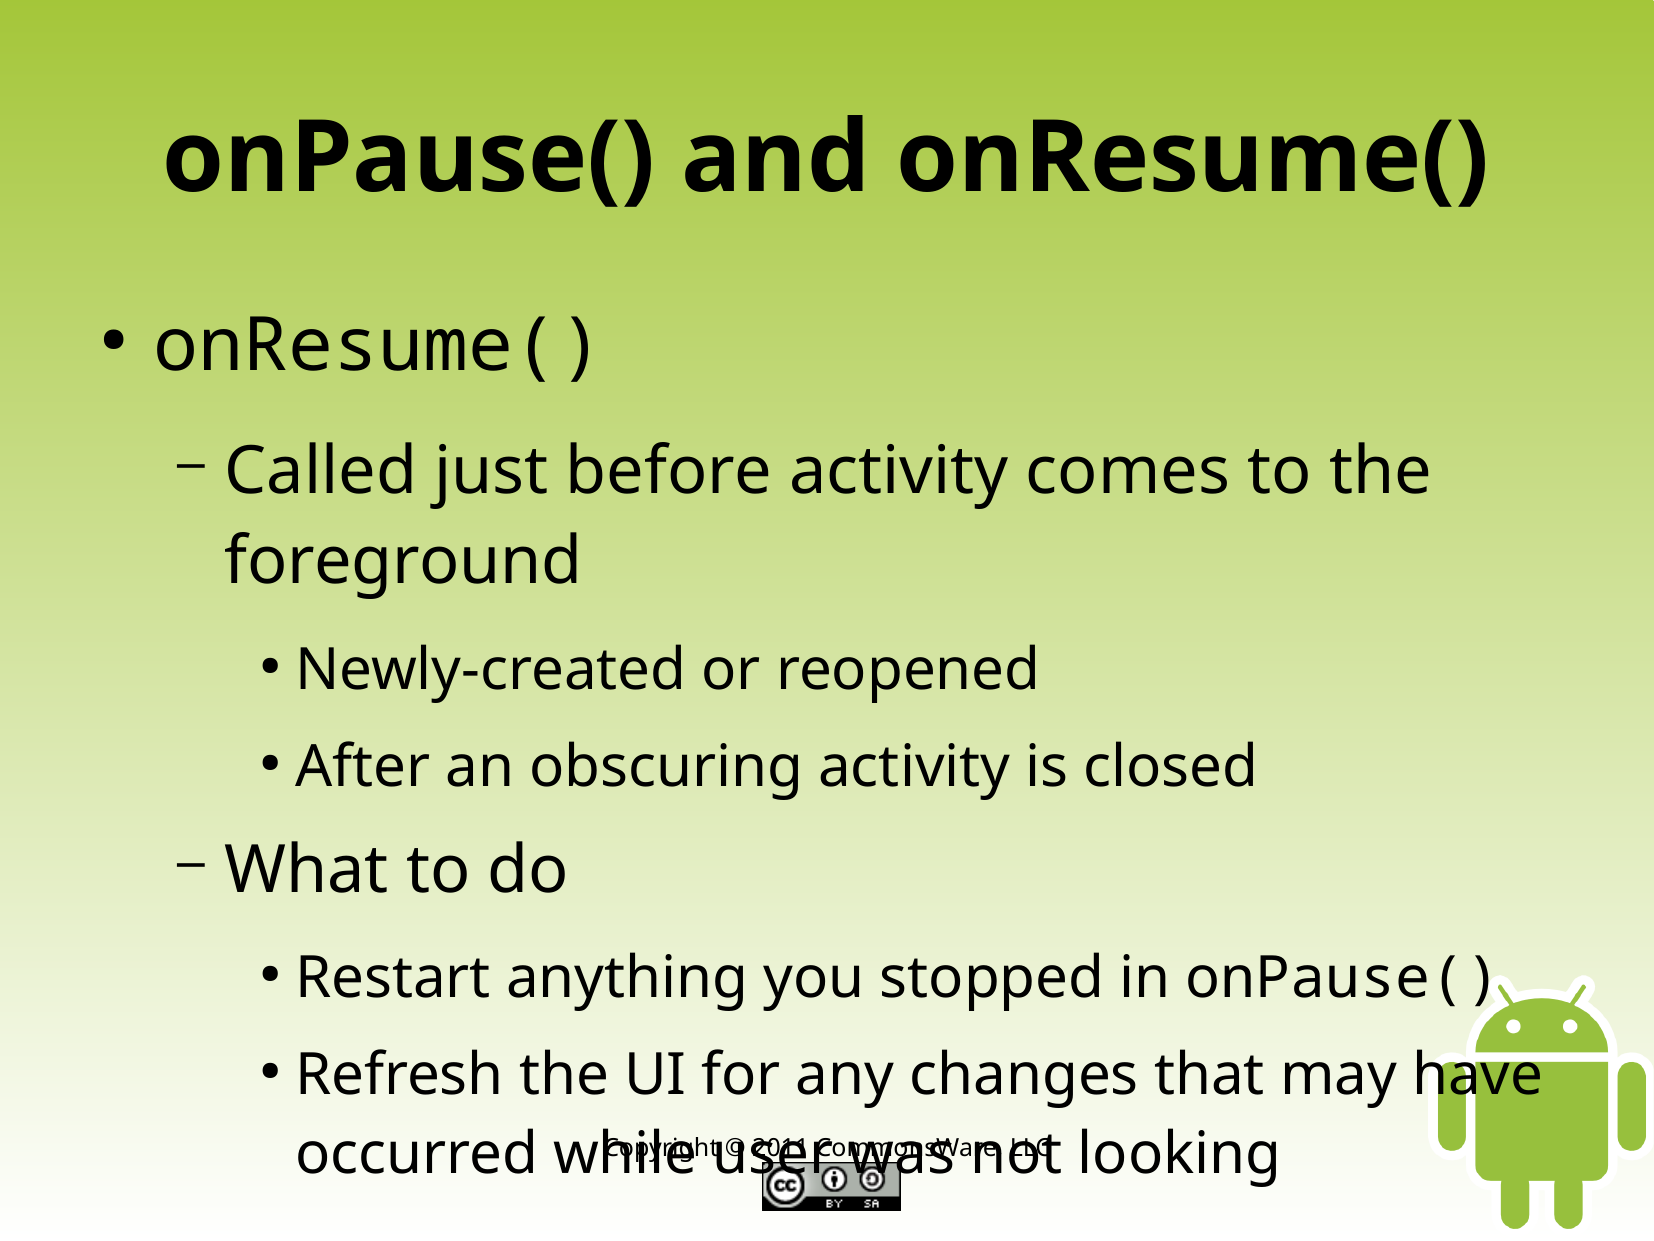

# onPause() and onResume()
onResume()
Called just before activity comes to the foreground
Newly-created or reopened
After an obscuring activity is closed
What to do
Restart anything you stopped in onPause()
Refresh the UI for any changes that may have
occurred while user was not looking